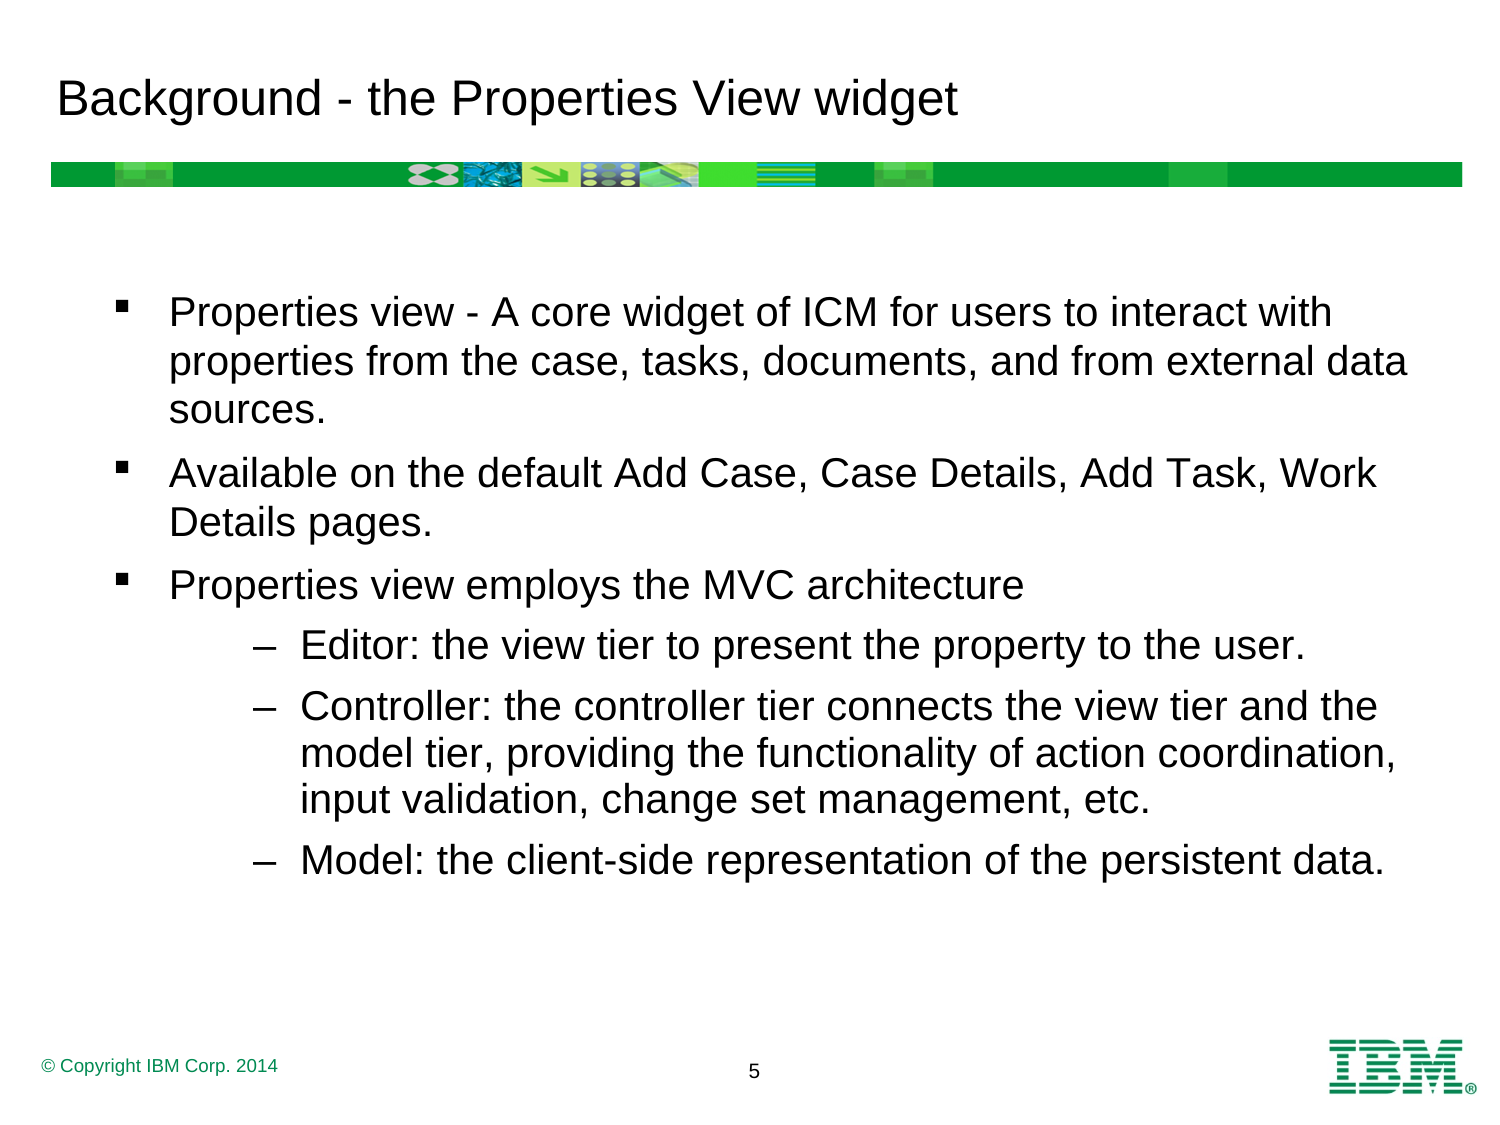

# Background - the Properties View widget
Properties view - A core widget of ICM for users to interact with properties from the case, tasks, documents, and from external data sources.
Available on the default Add Case, Case Details, Add Task, Work Details pages.
Properties view employs the MVC architecture
Editor: the view tier to present the property to the user.
Controller: the controller tier connects the view tier and the model tier, providing the functionality of action coordination, input validation, change set management, etc.
Model: the client-side representation of the persistent data.
5